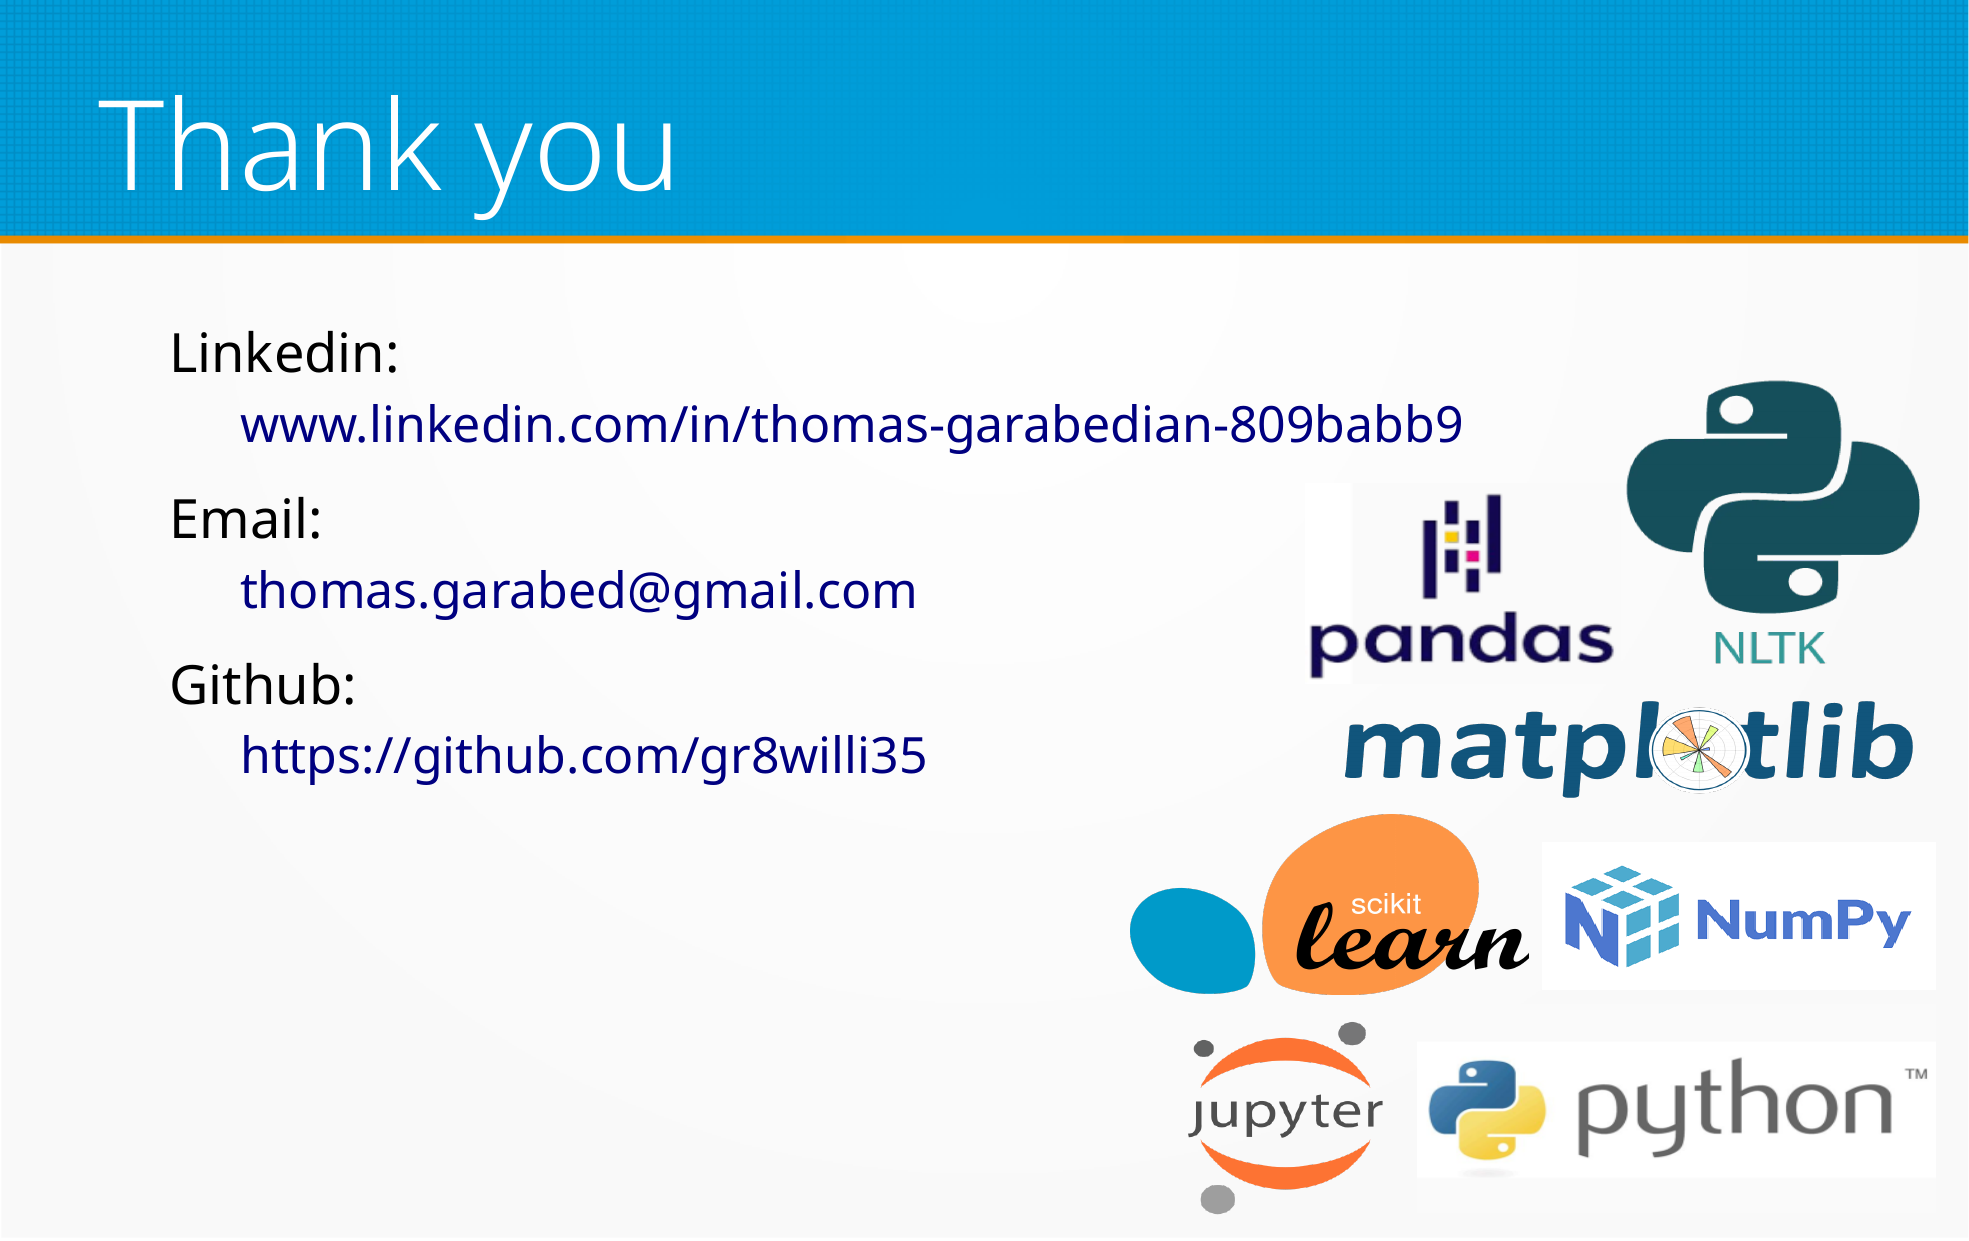

# Thank you
Linkedin:
www.linkedin.com/in/thomas-garabedian-809babb9
Email:
thomas.garabed@gmail.com
Github:
https://github.com/gr8willi35